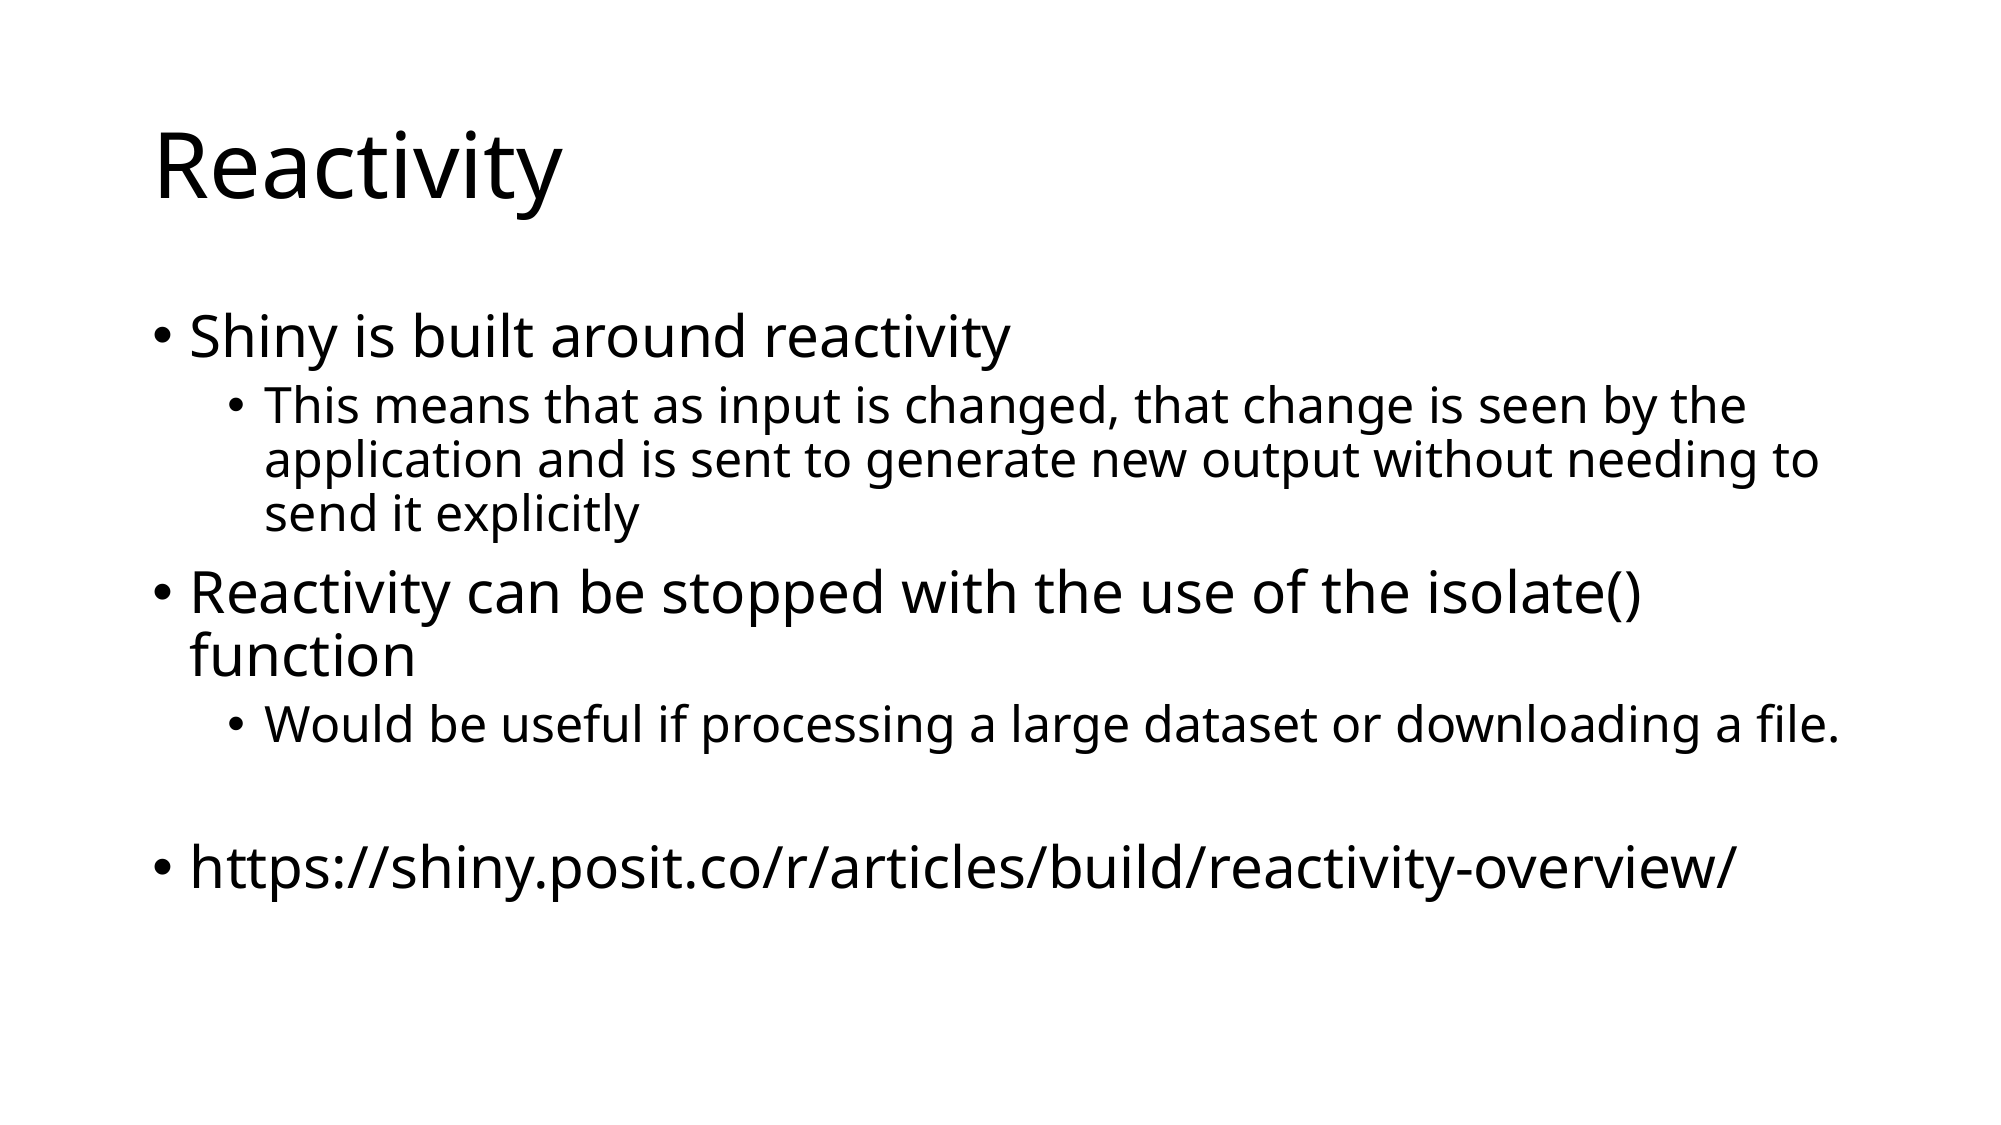

# Reactivity
Shiny is built around reactivity
This means that as input is changed, that change is seen by the application and is sent to generate new output without needing to send it explicitly
Reactivity can be stopped with the use of the isolate() function
Would be useful if processing a large dataset or downloading a file.
https://shiny.posit.co/r/articles/build/reactivity-overview/